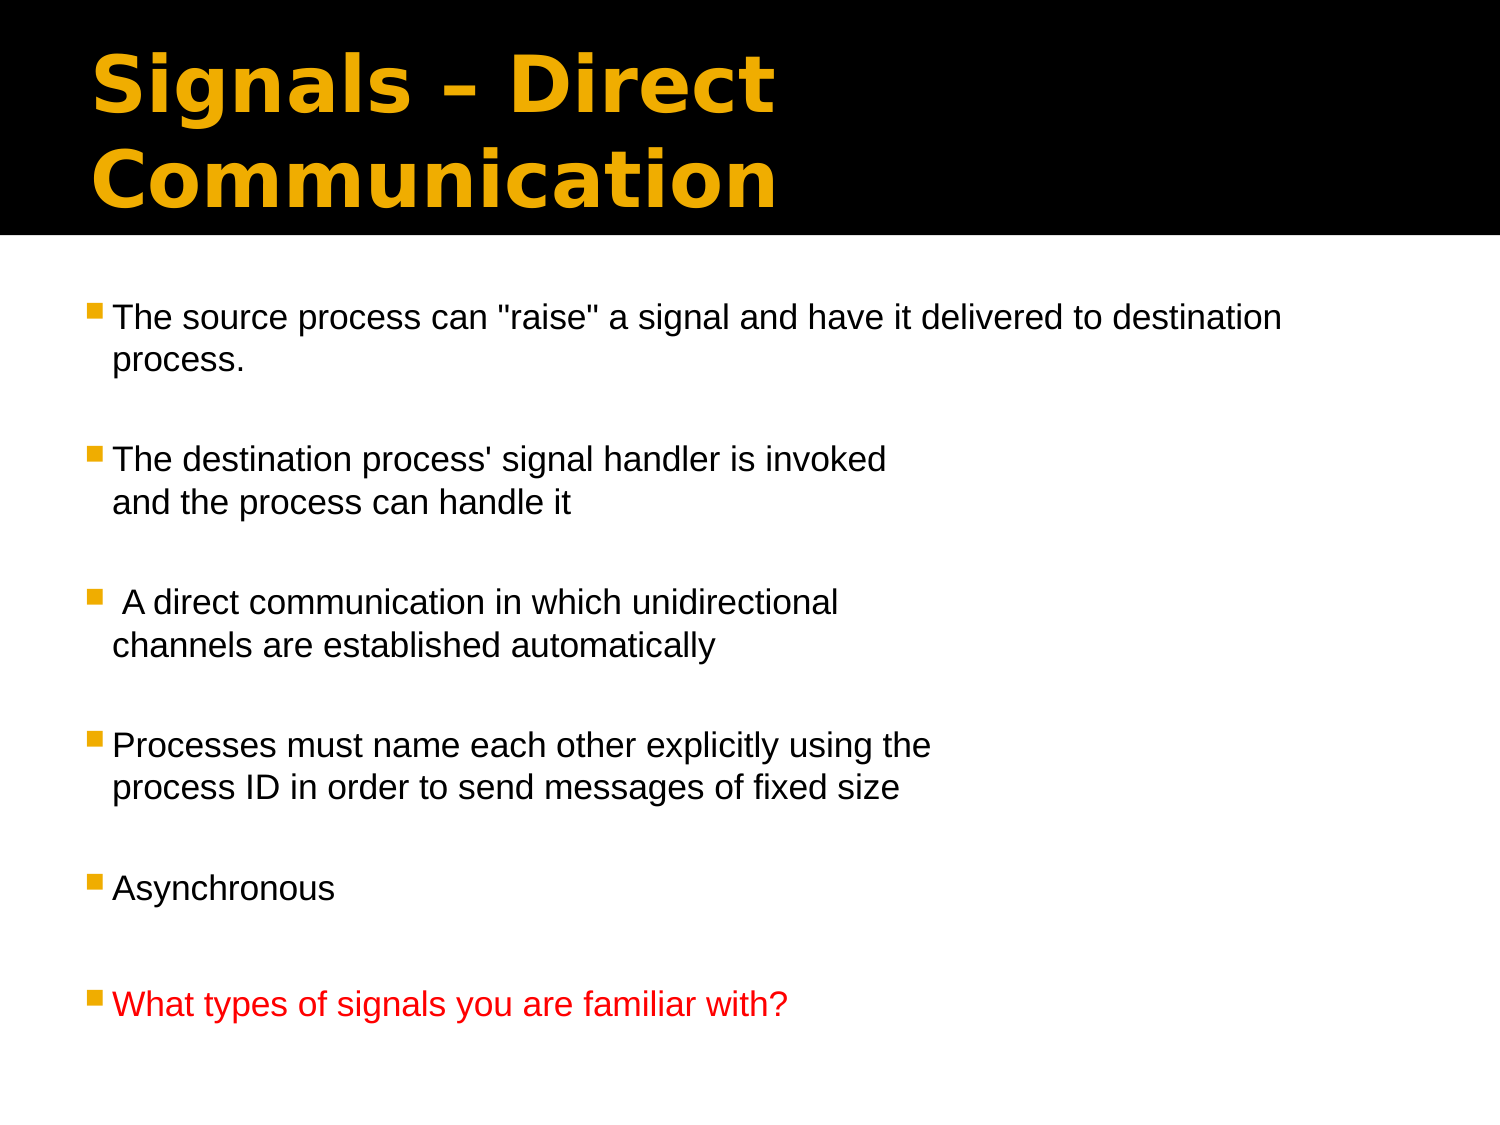

# Signals – Direct Communication
The source process can "raise" a signal and have it delivered to destination process.
The destination process' signal handler is invoked
and the process can handle it
 A direct communication in which unidirectional
channels are established automatically
Processes must name each other explicitly using the
process ID in order to send messages of fixed size
Asynchronous
What types of signals you are familiar with?